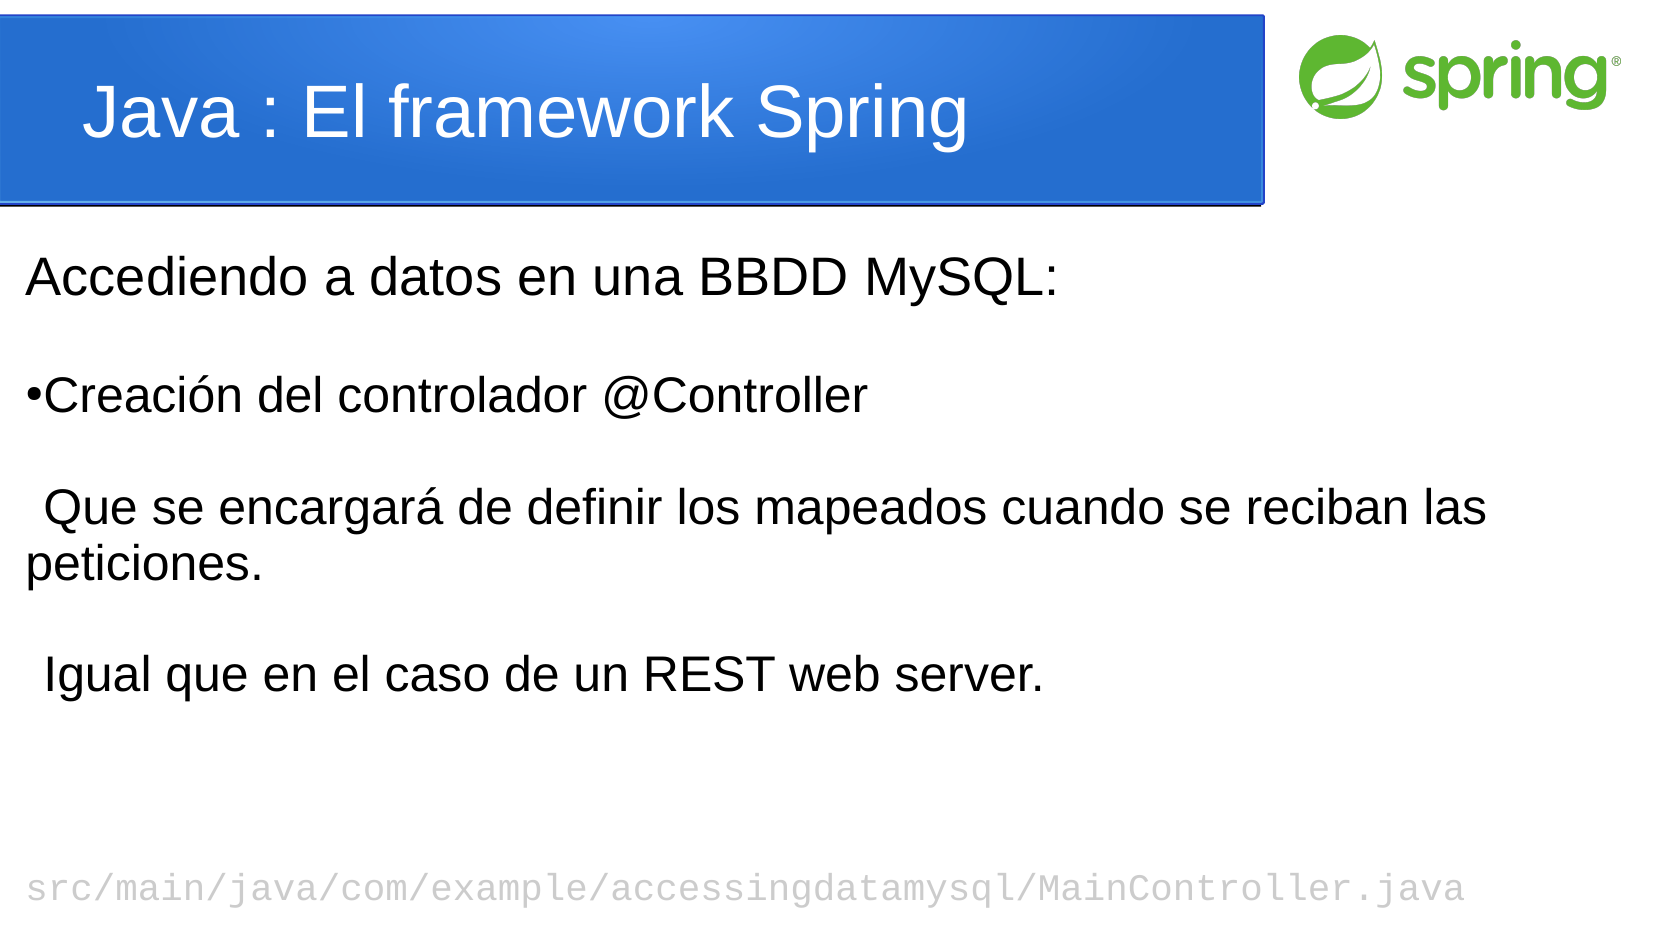

# Java : El framework Spring
Accediendo a datos en una BBDD MySQL:
Creación del controlador @Controller
Que se encargará de definir los mapeados cuando se reciban las peticiones.
Igual que en el caso de un REST web server.
src/main/java/com/example/accessingdatamysql/MainController.java